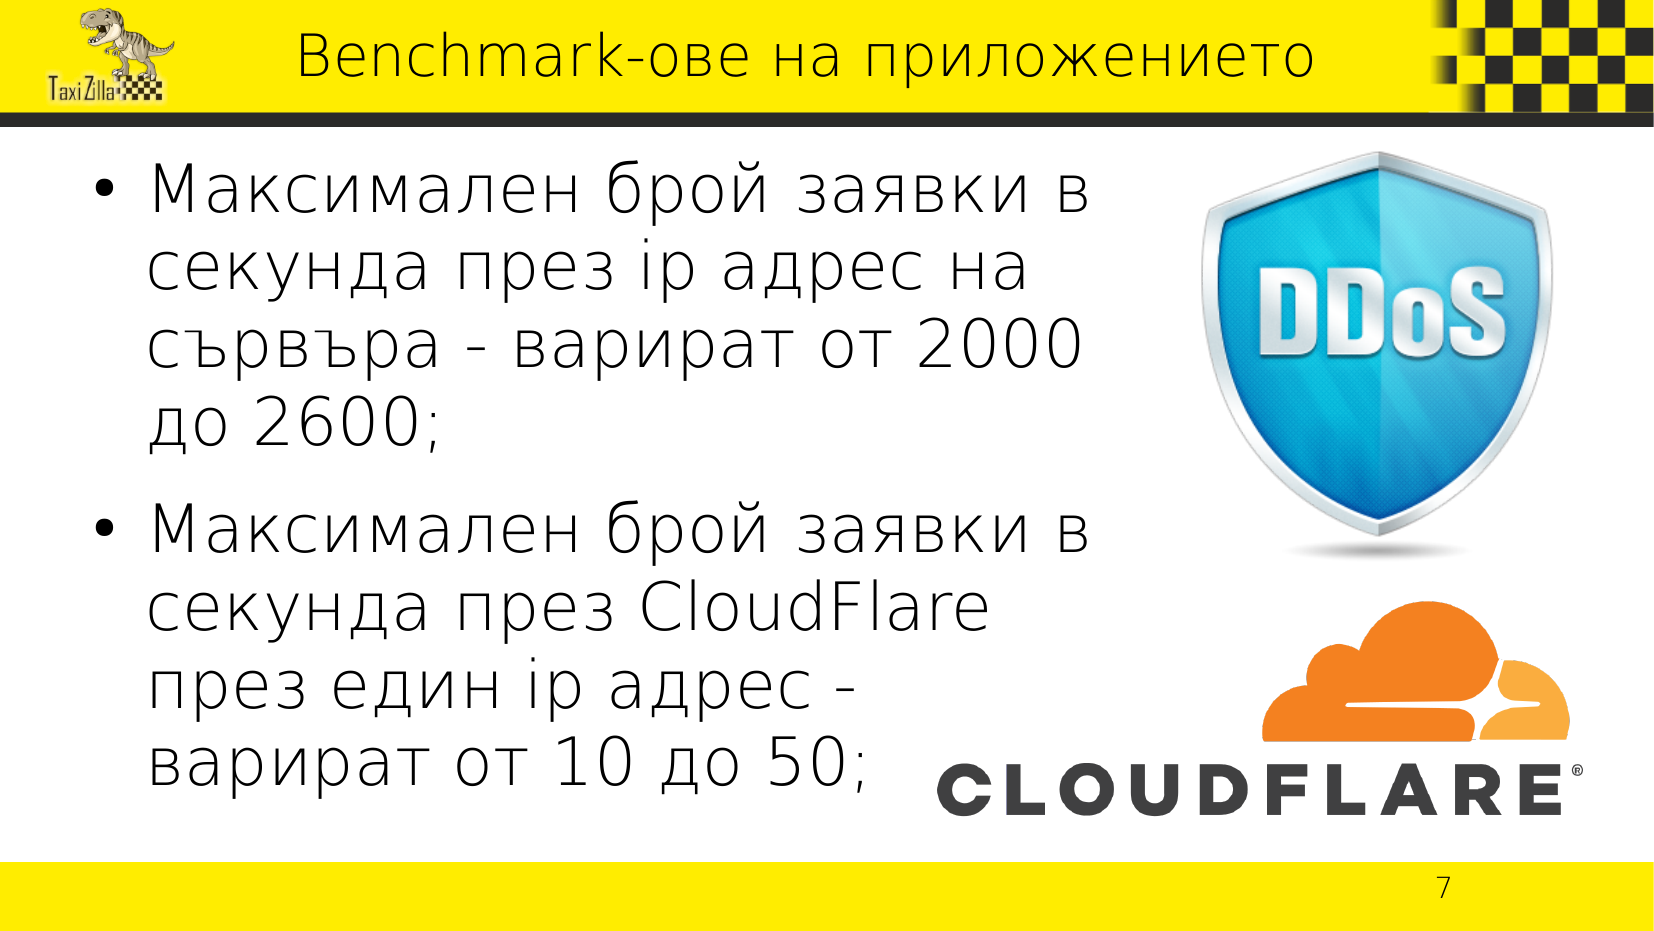

# Benchmark-ове на приложението
Максимален брой заявки в секунда през ip адрес на сървъра - варират от 2000 до 2600;
Максимален брой заявки в секунда през CloudFlare през един ip адрес - варират от 10 до 50;